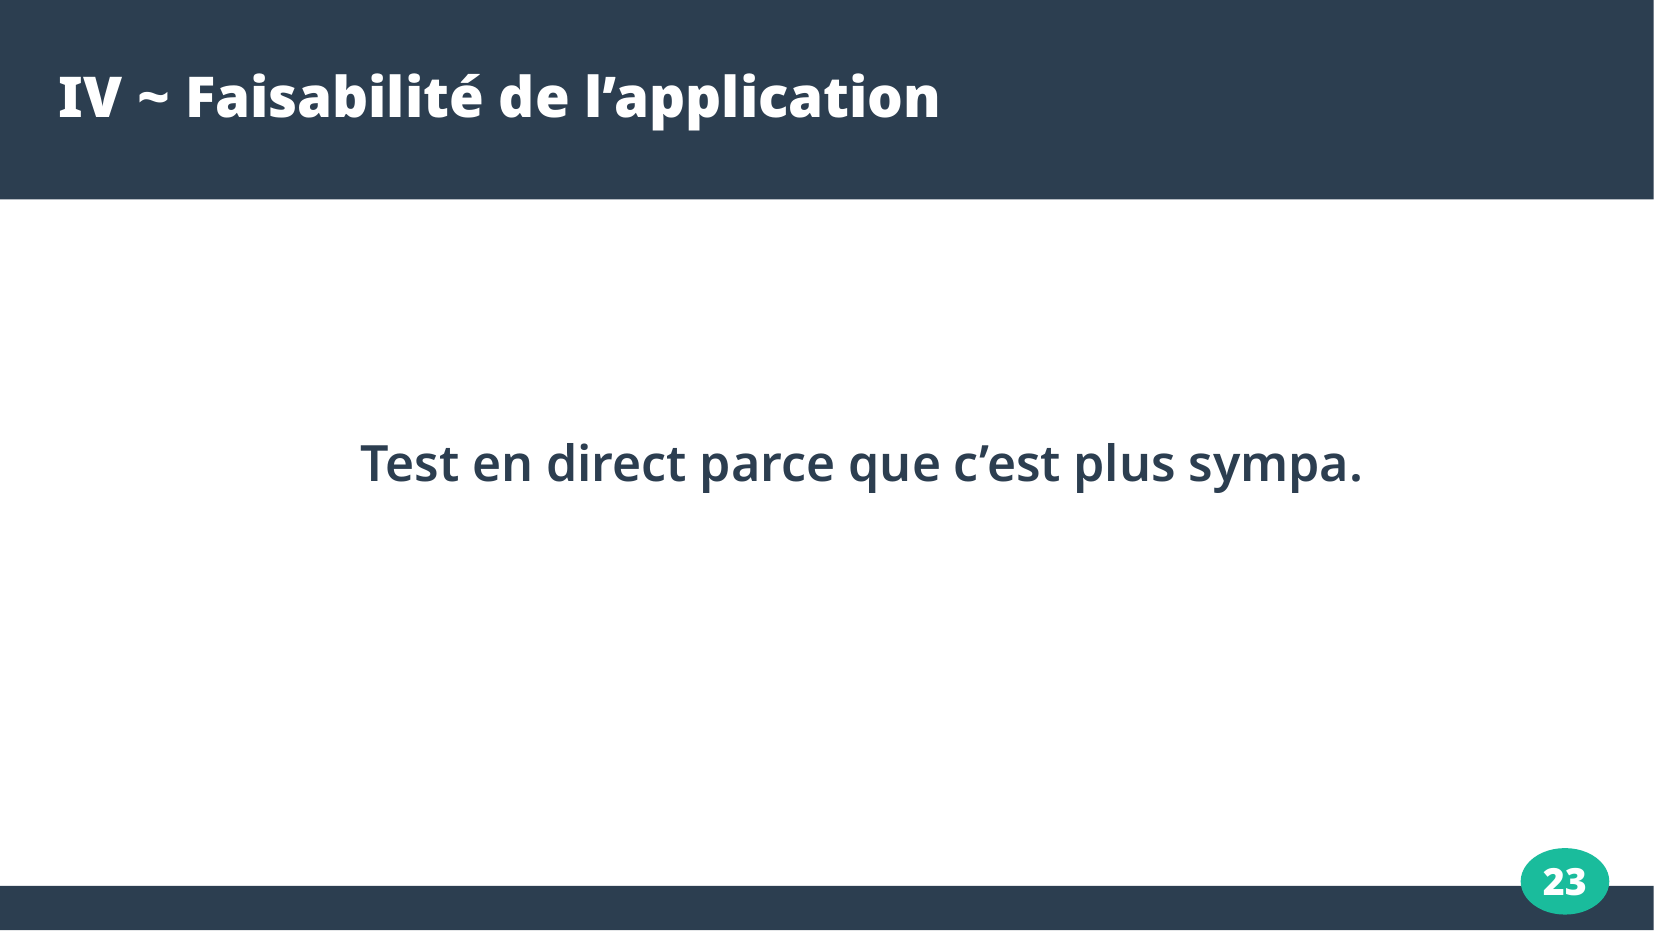

# IV ~ Faisabilité de l’application
Test en direct parce que c’est plus sympa.
23